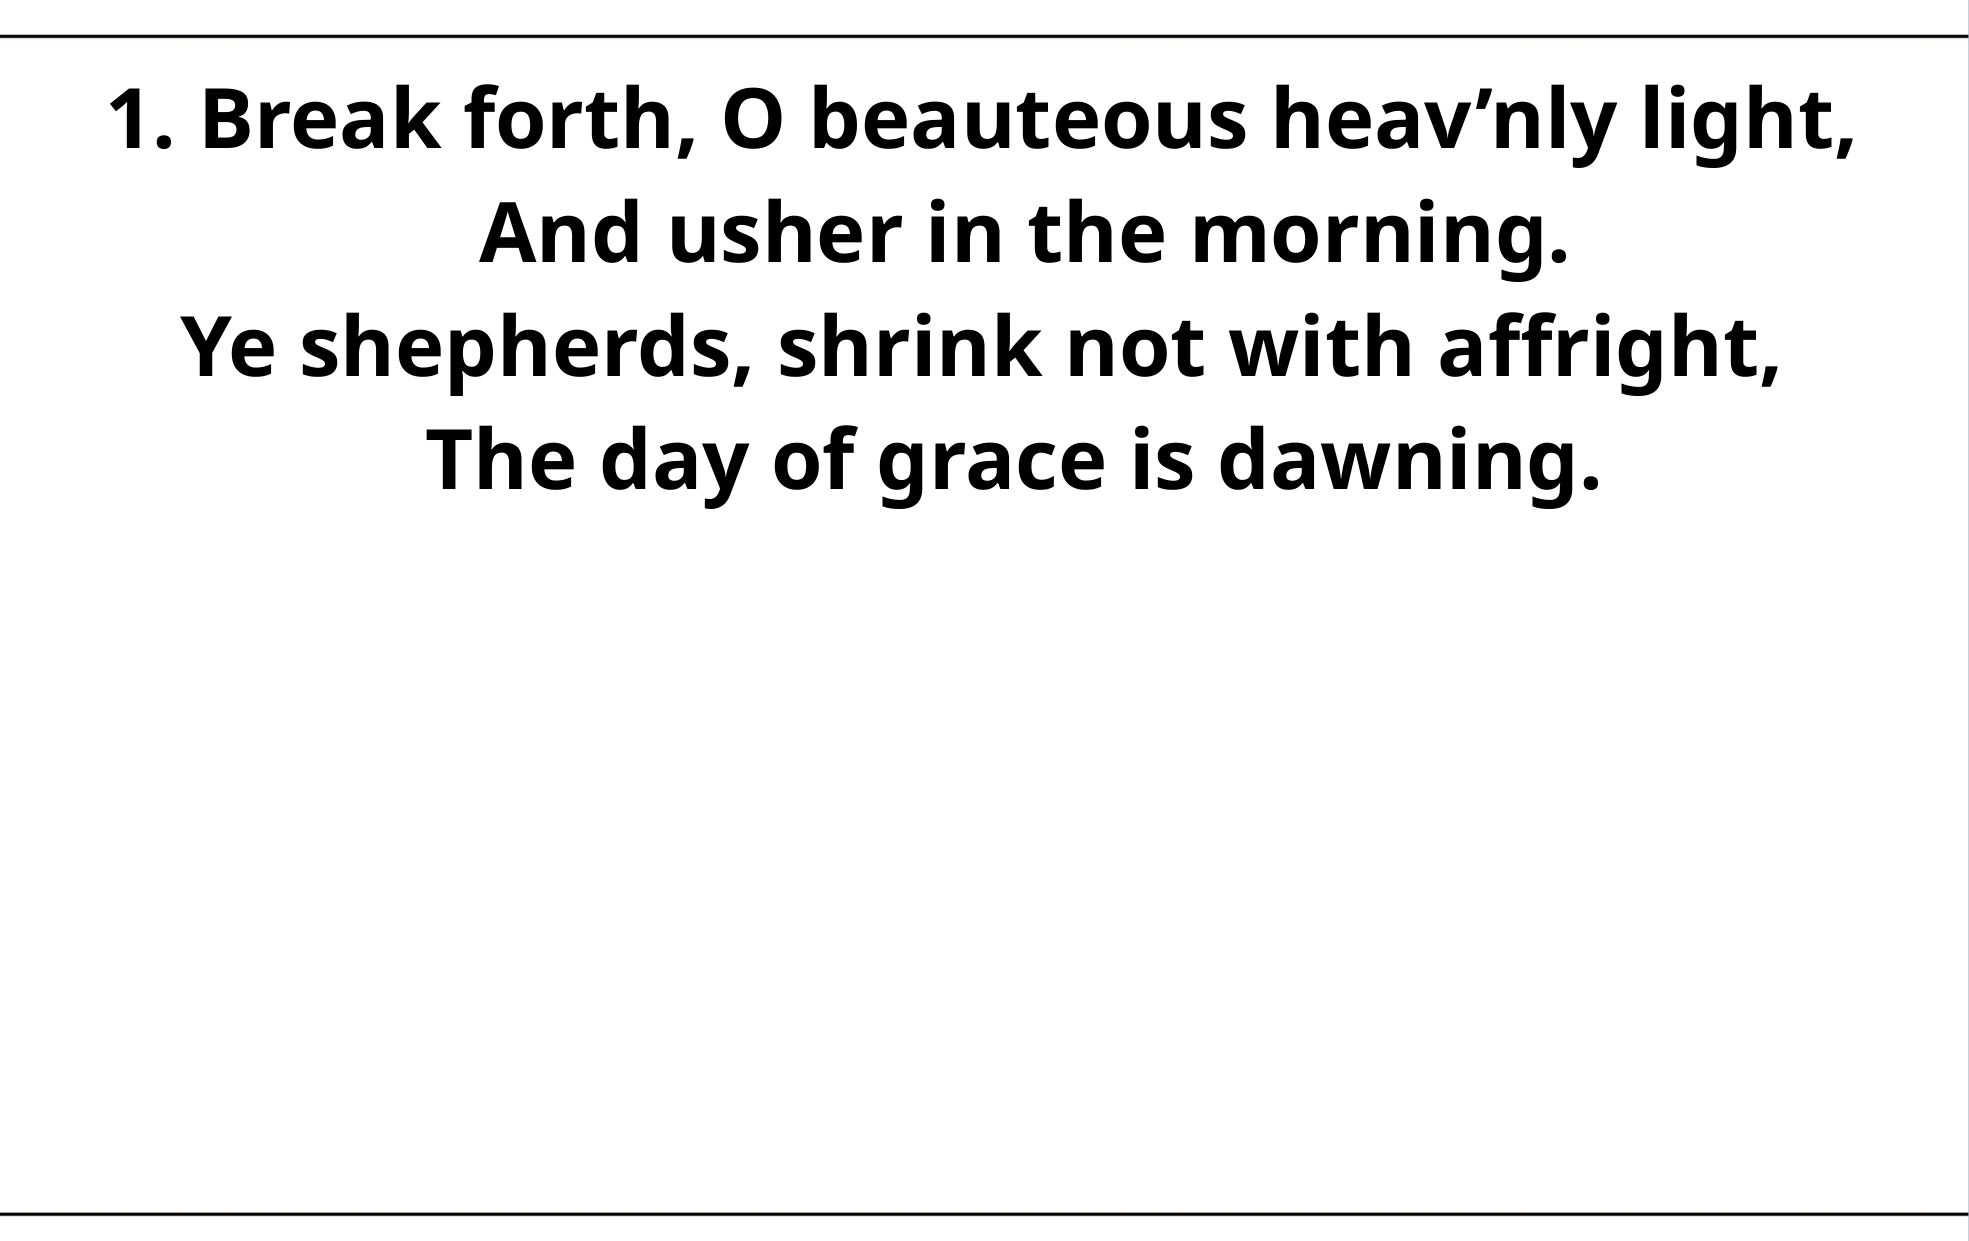

# 1. Break forth, O beauteous heav’nly light, And usher in the morning. Ye shepherds, shrink not with affright, The day of grace is dawning.